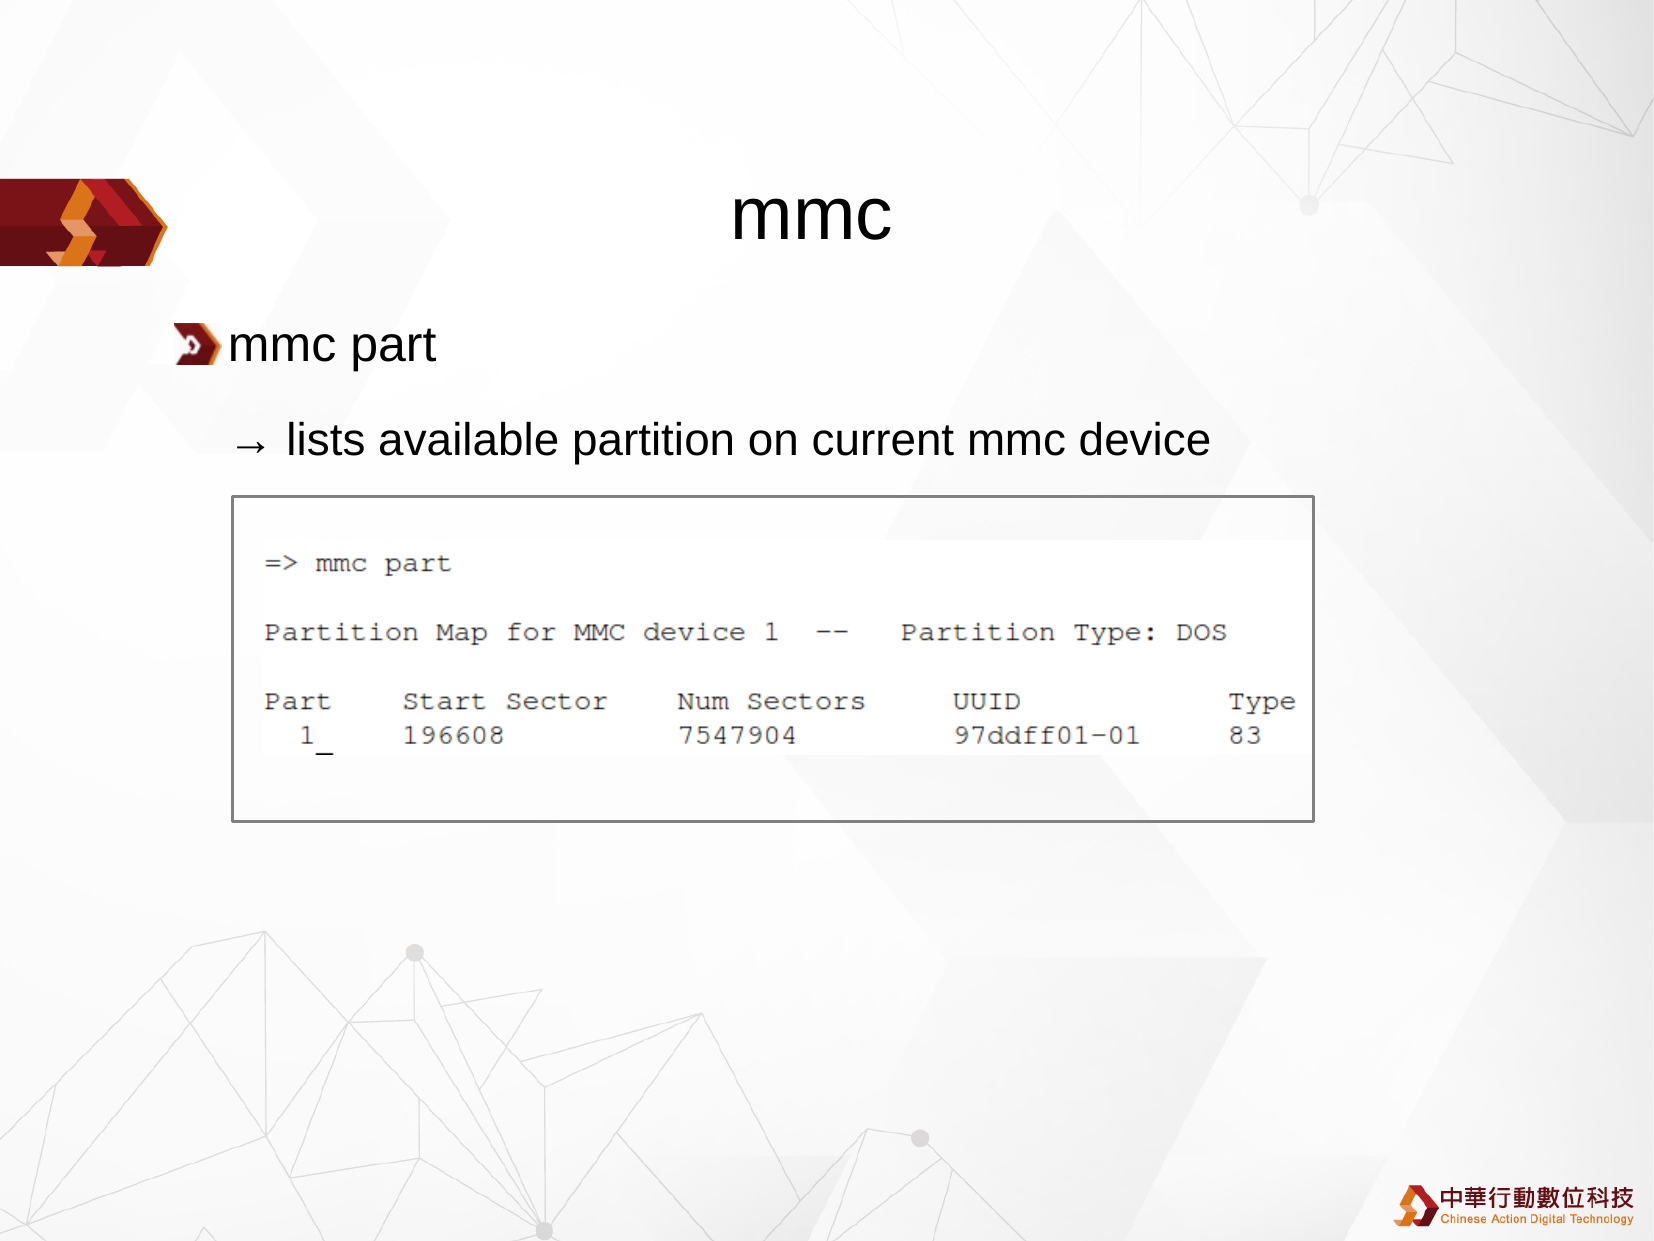

# mmc
mmc part
→ lists available partition on current mmc device